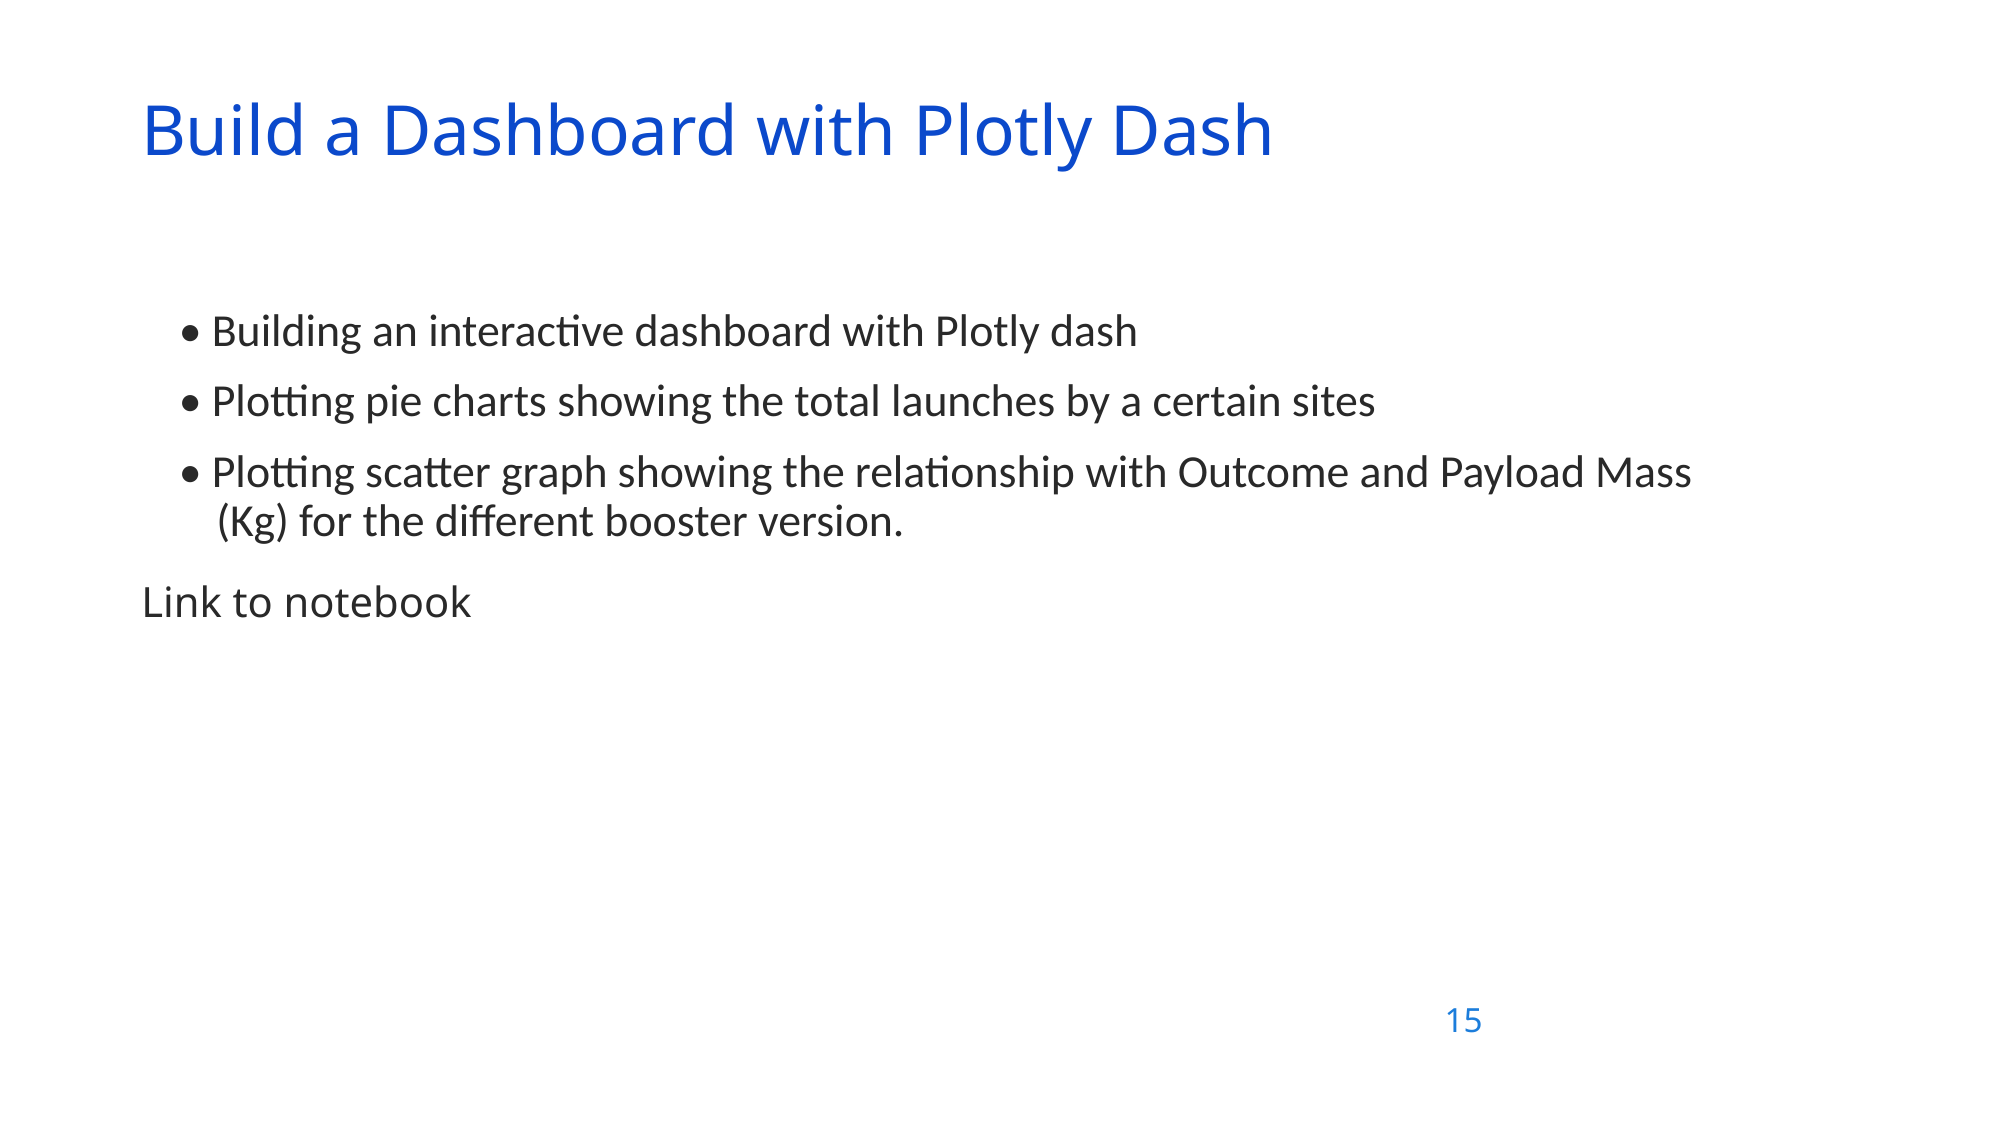

Build a Dashboard with Plotly Dash
# • Building an interactive dashboard with Plotly dash
• Plotting pie charts showing the total launches by a certain sites
• Plotting scatter graph showing the relationship with Outcome and Payload Mass (Kg) for the different booster version.
Link to notebook